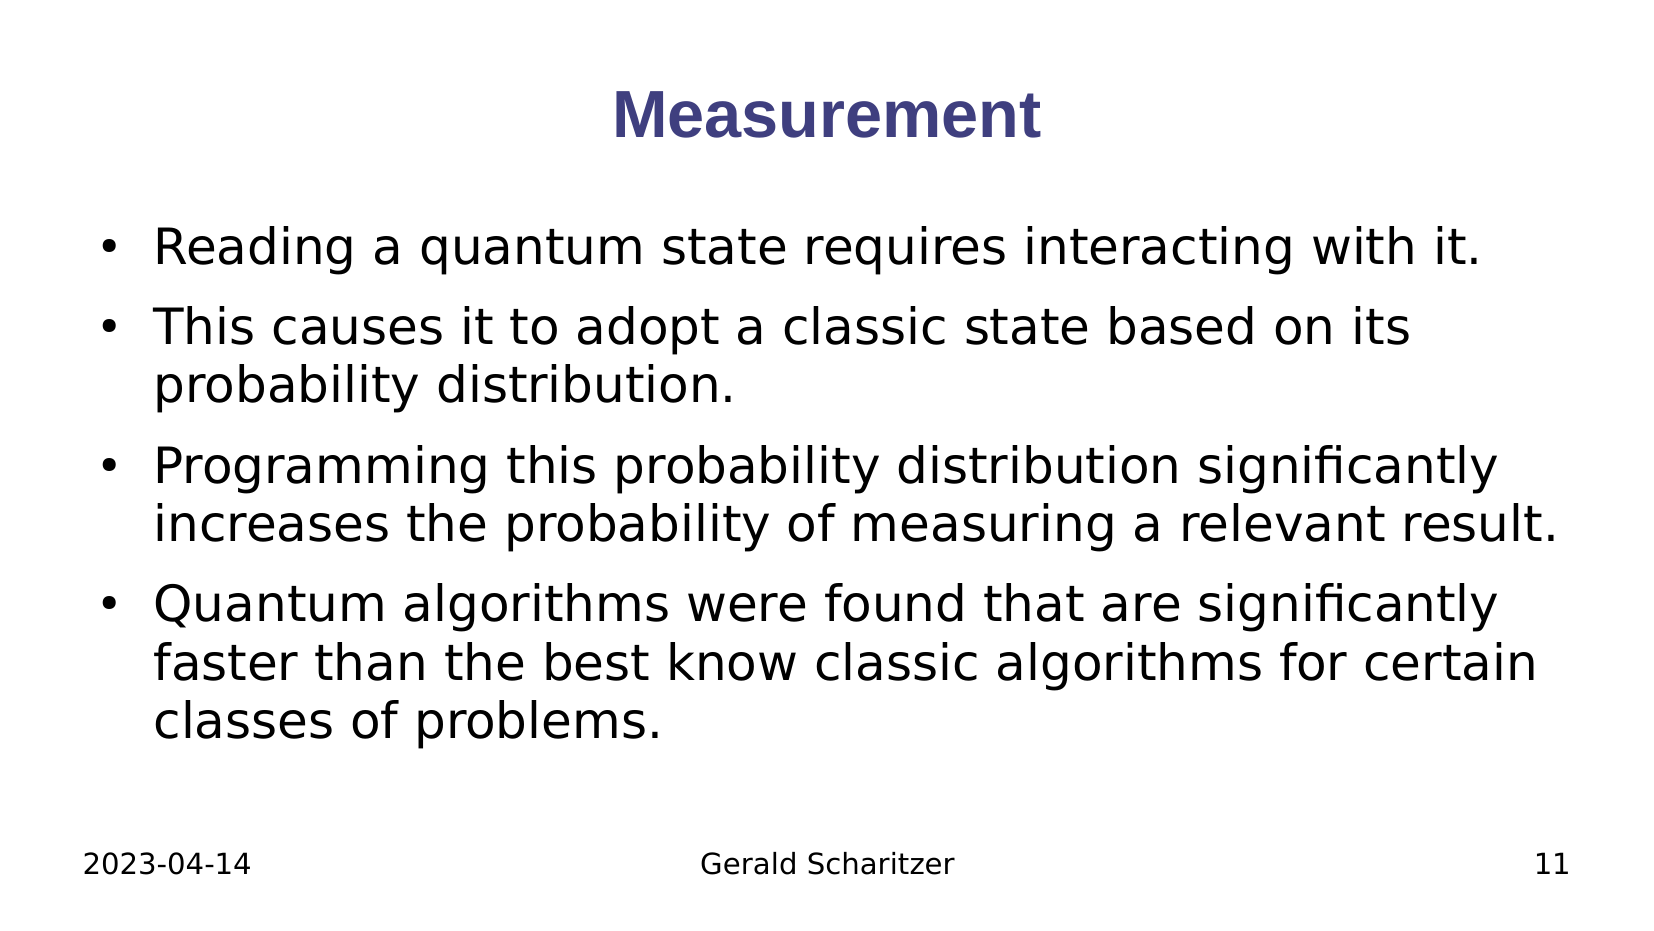

# Measurement
Reading a quantum state requires interacting with it.
This causes it to adopt a classic state based on its probability distribution.
Programming this probability distribution significantly increases the probability of measuring a relevant result.
Quantum algorithms were found that are significantly faster than the best know classic algorithms for certain classes of problems.
2023-04-14
Gerald Scharitzer
11